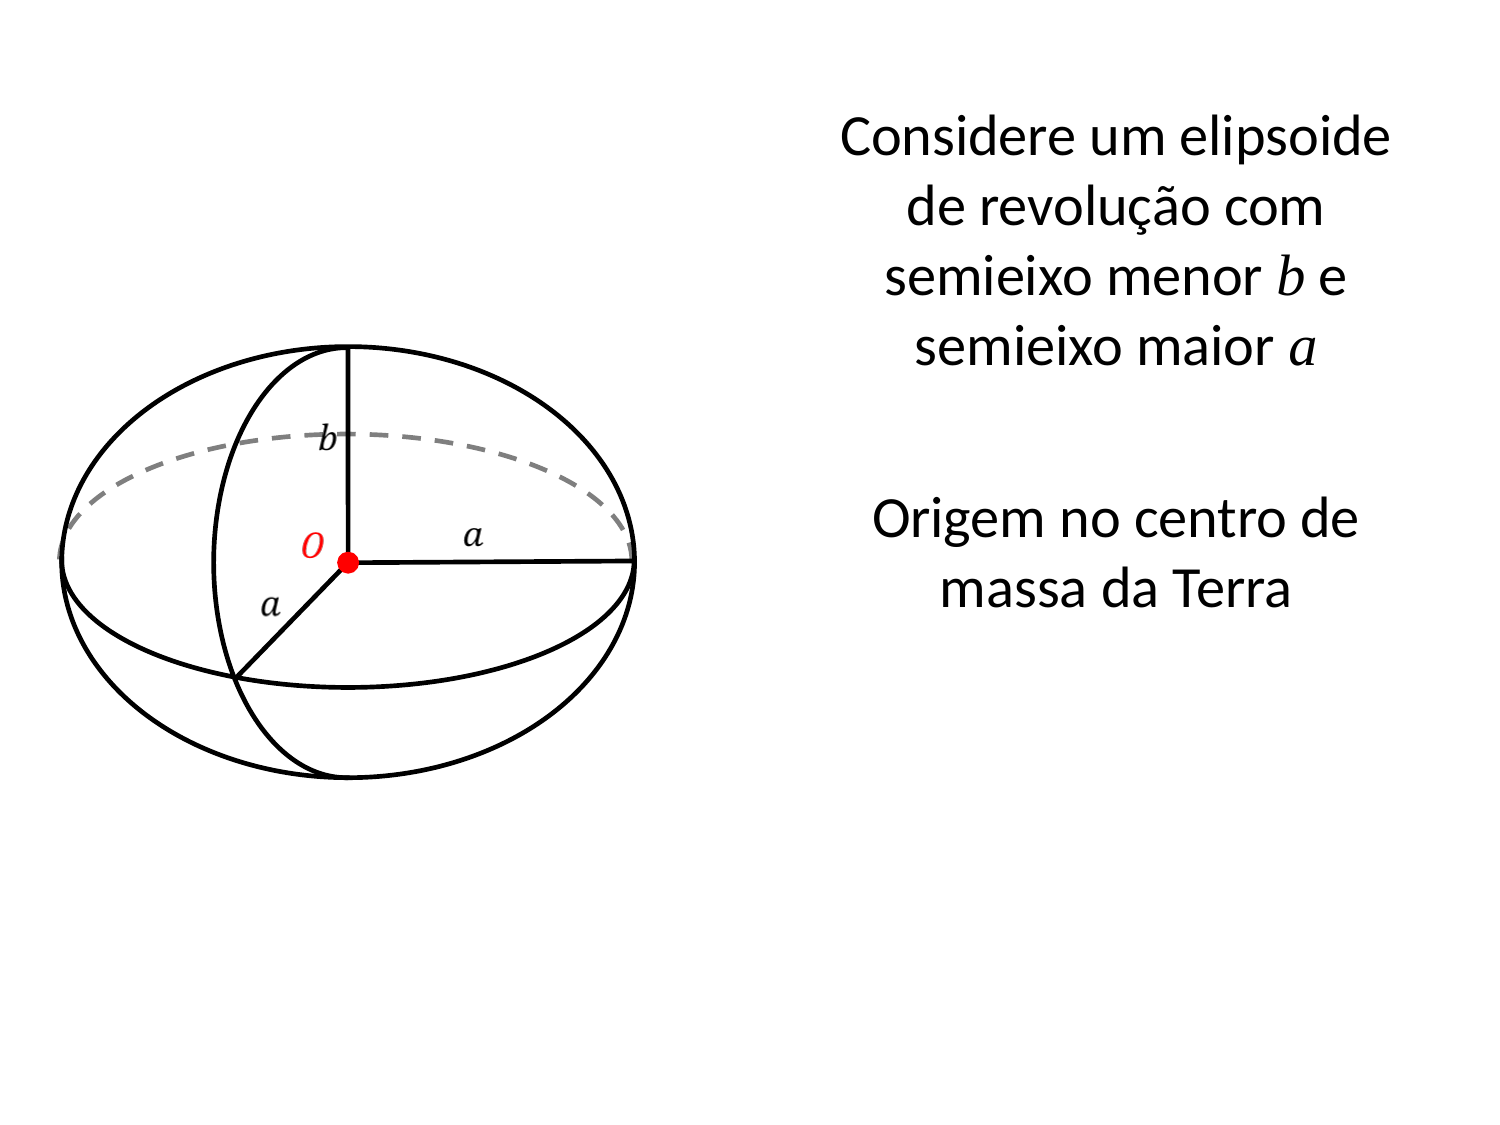

Considere um elipsoide de revolução com semieixo menor b e semieixo maior a
Origem no centro de massa da Terra